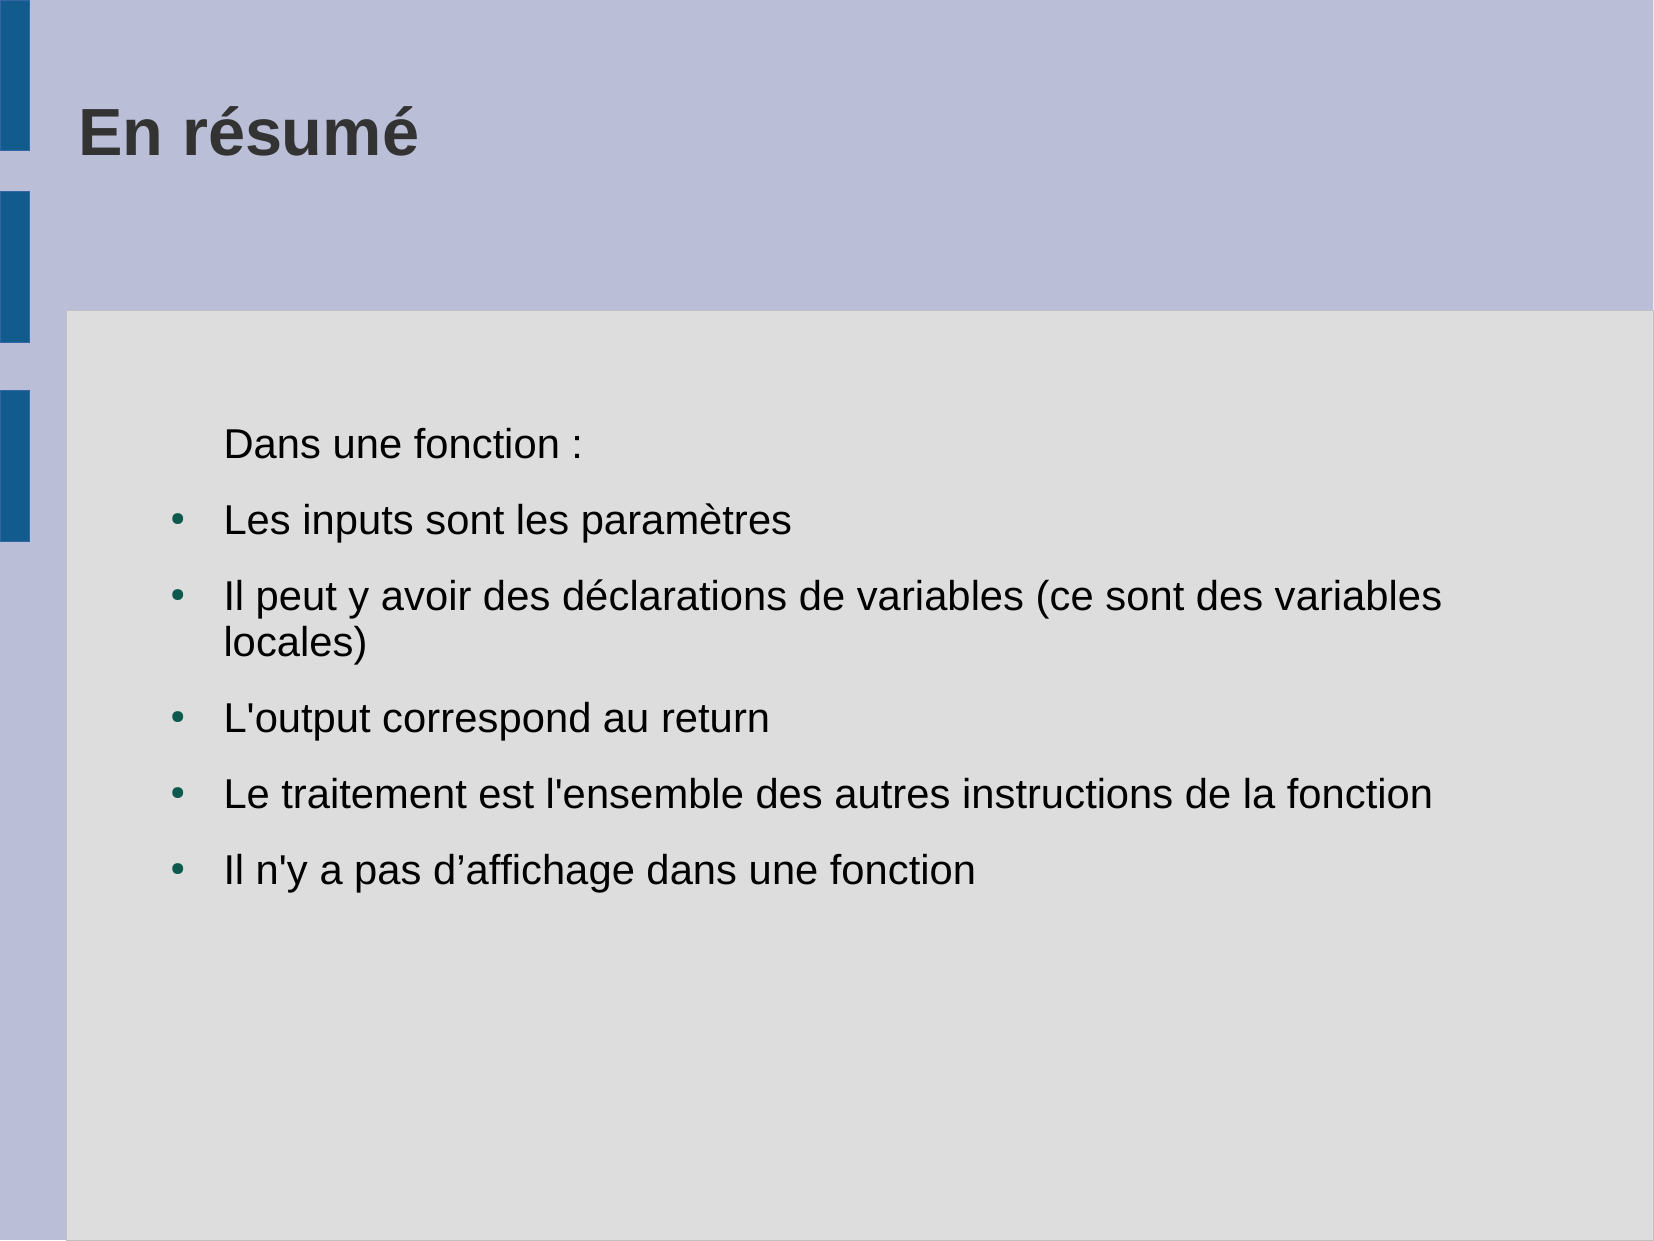

# En résumé
Dans une fonction :
Les inputs sont les paramètres
Il peut y avoir des déclarations de variables (ce sont des variables locales)
L'output correspond au return
Le traitement est l'ensemble des autres instructions de la fonction
Il n'y a pas d’affichage dans une fonction